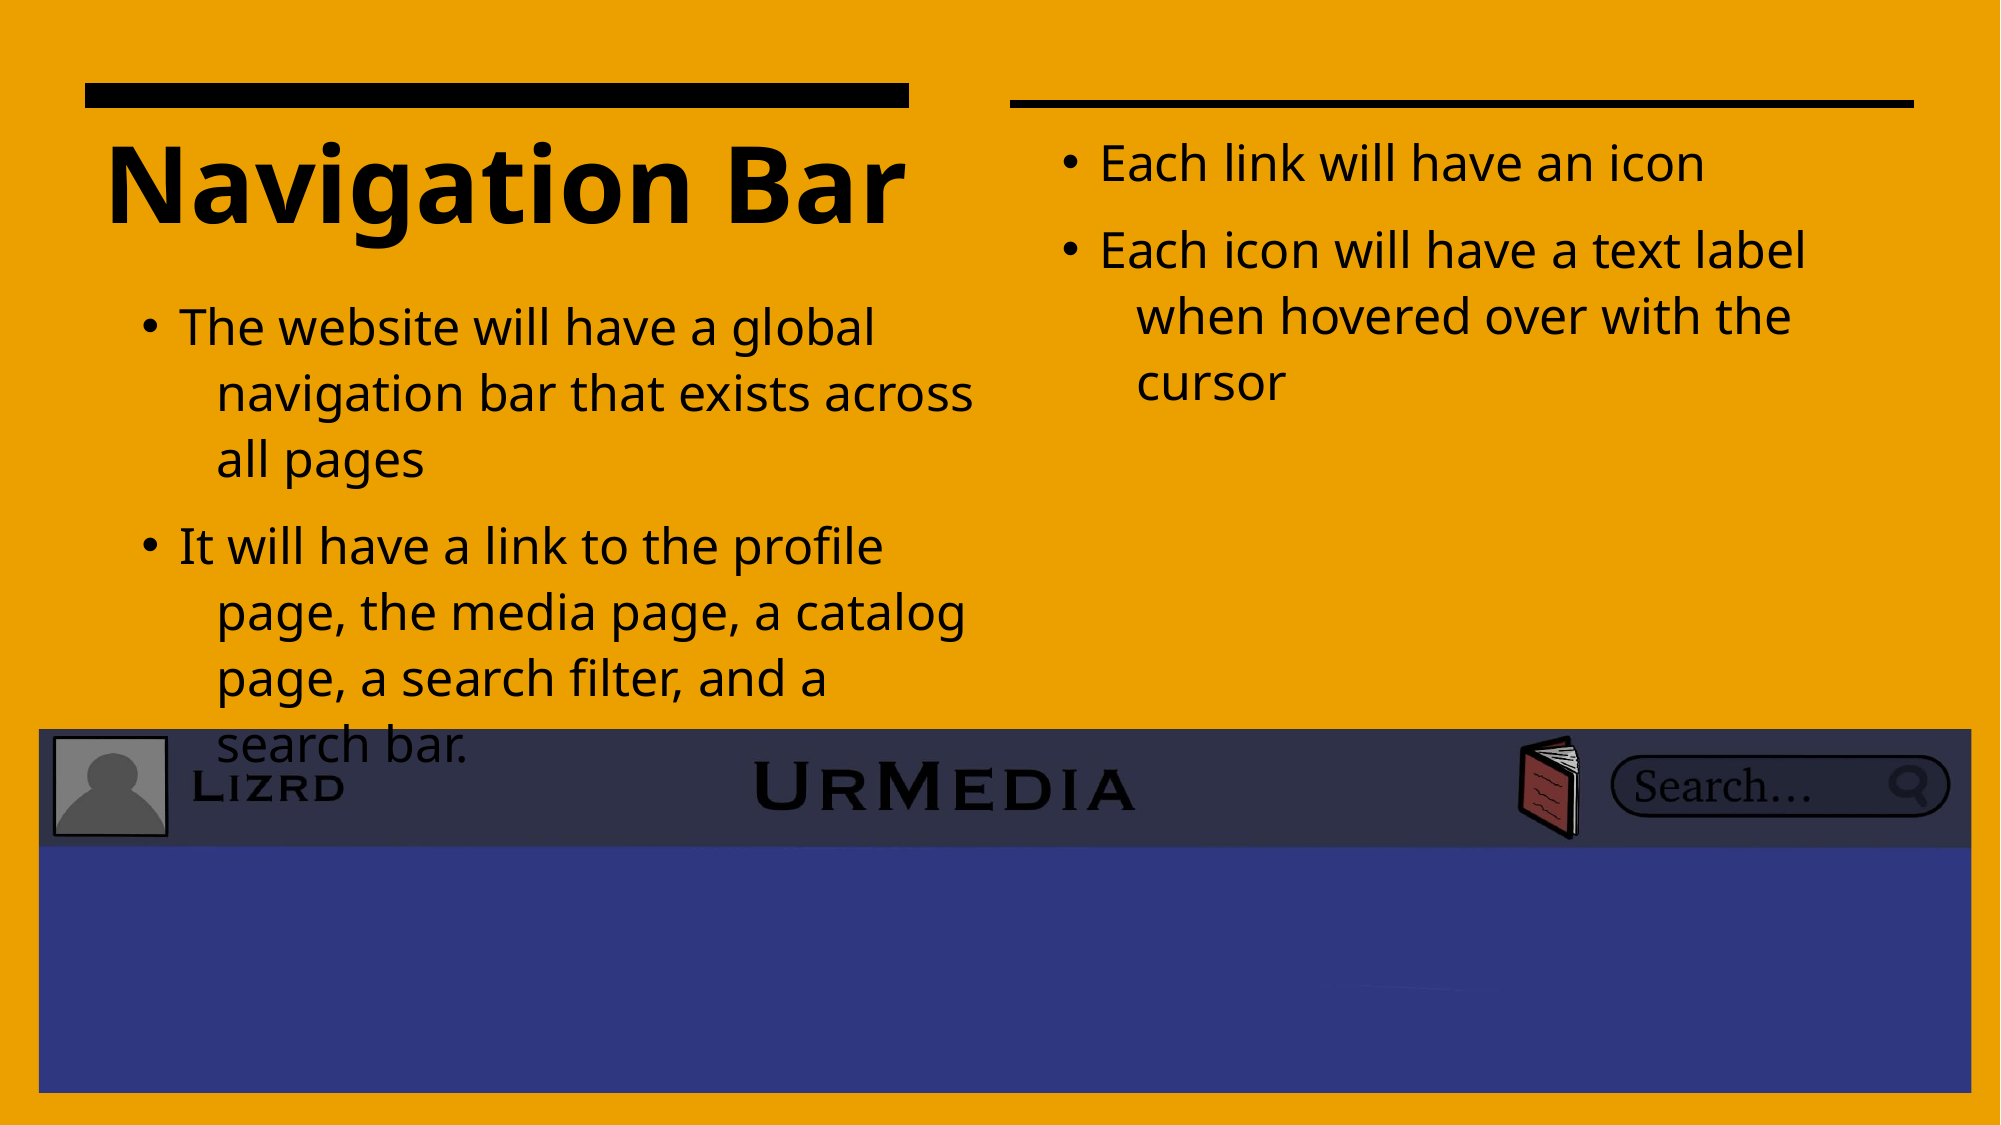

Each link will have an icon
Each icon will have a text label when hovered over with the cursor
# Navigation Bar
The website will have a global navigation bar that exists across all pages
It will have a link to the profile page, the media page, a catalog page, a search filter, and a search bar.